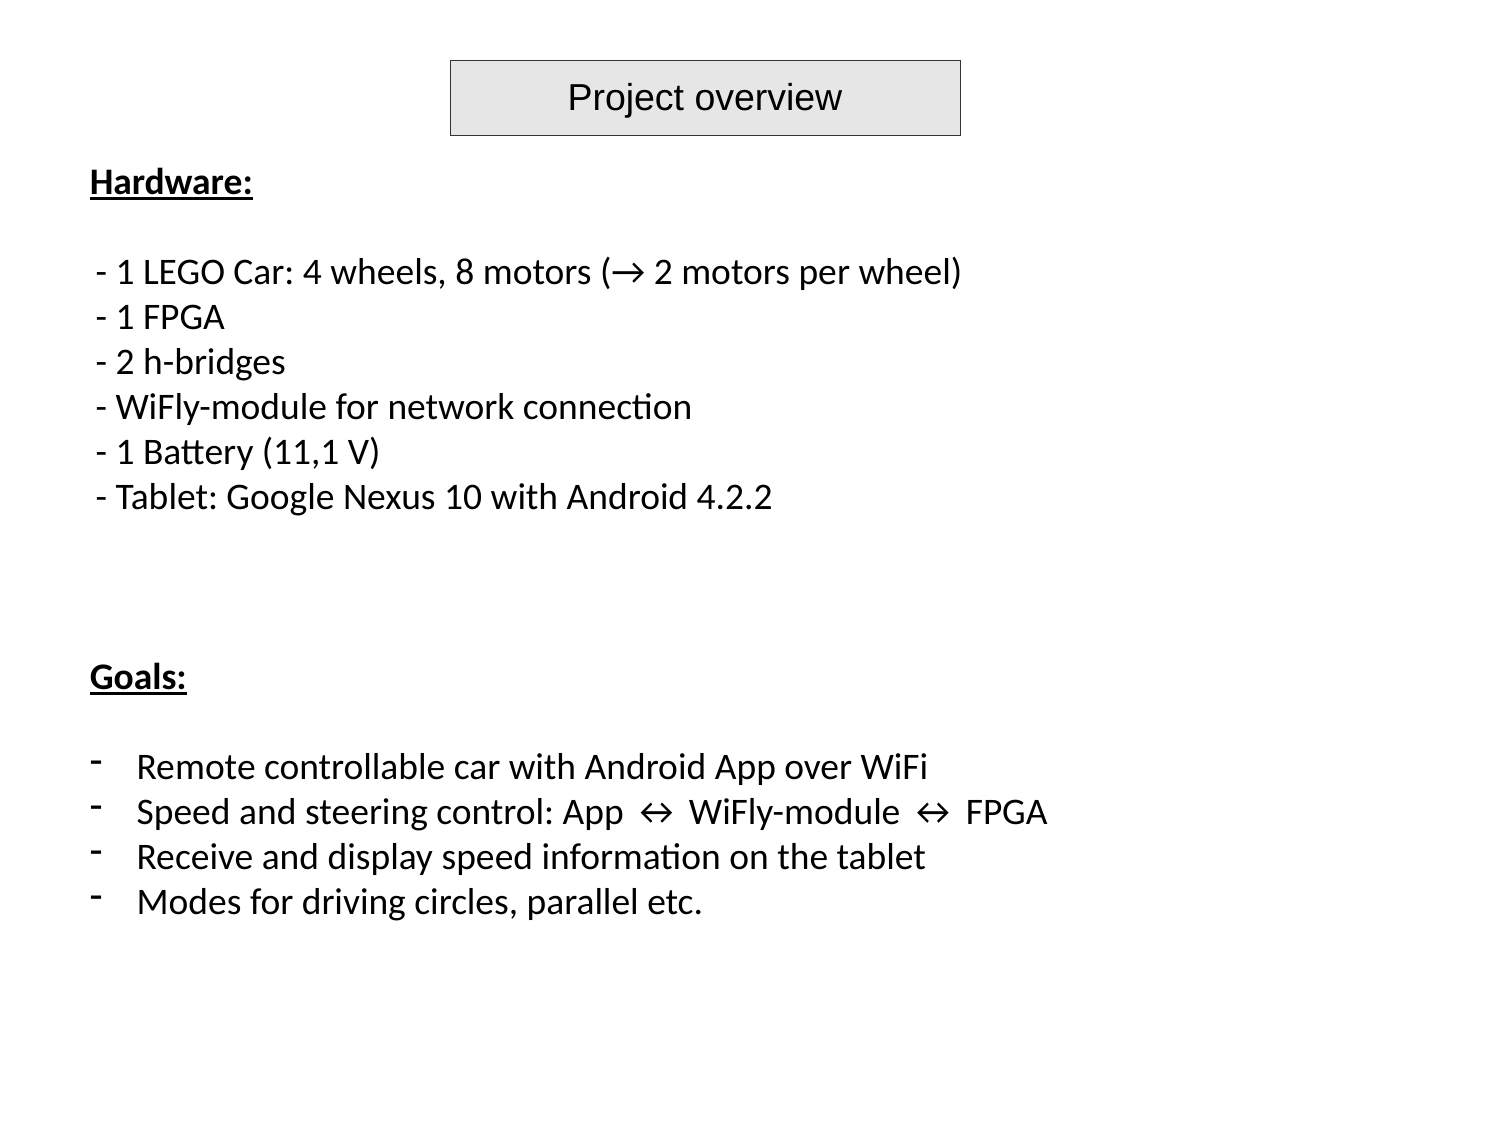

Project overview
Hardware:
- 1 LEGO Car: 4 wheels, 8 motors (→ 2 motors per wheel)
- 1 FPGA
- 2 h-bridges
- WiFly-module for network connection
- 1 Battery (11,1 V)
- Tablet: Google Nexus 10 with Android 4.2.2
Goals:
Remote controllable car with Android App over WiFi
Speed and steering control: App ↔ WiFly-module ↔ FPGA
Receive and display speed information on the tablet
Modes for driving circles, parallel etc.